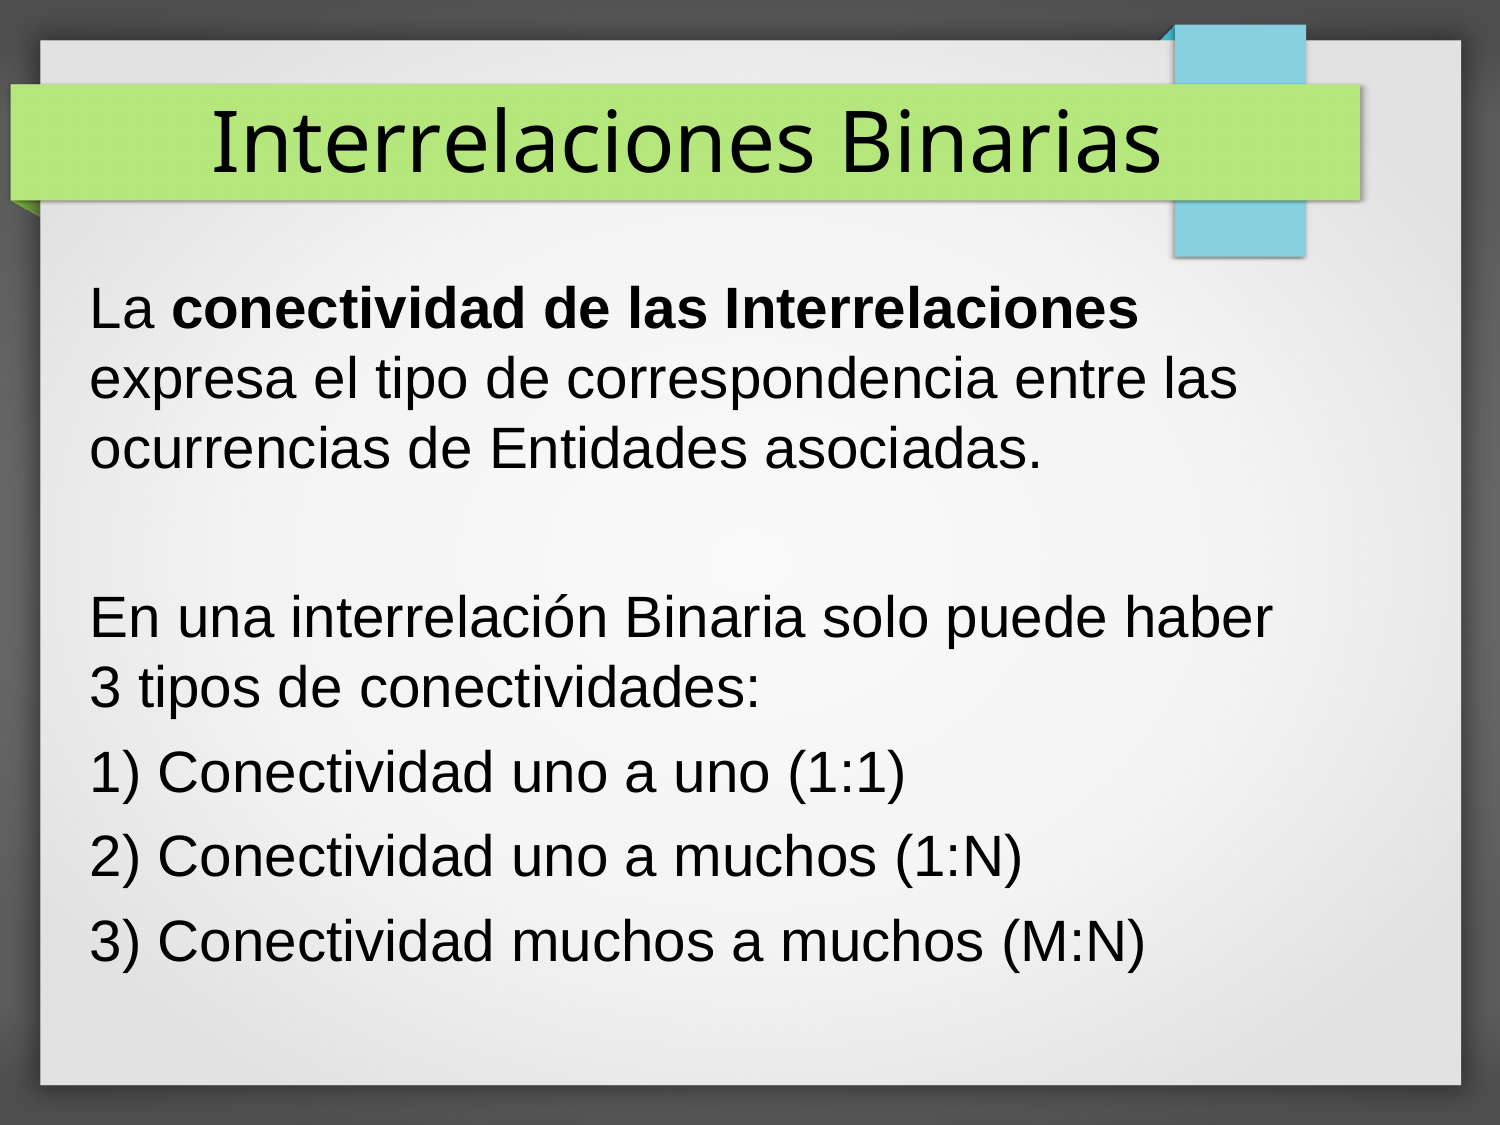

Interrelaciones Binarias
La conectividad de las Interrelaciones expresa el tipo de correspondencia entre las ocurrencias de Entidades asociadas.
En una interrelación Binaria solo puede haber 3 tipos de conectividades:
 Conectividad uno a uno (1:1)
 Conectividad uno a muchos (1:N)
 Conectividad muchos a muchos (M:N)